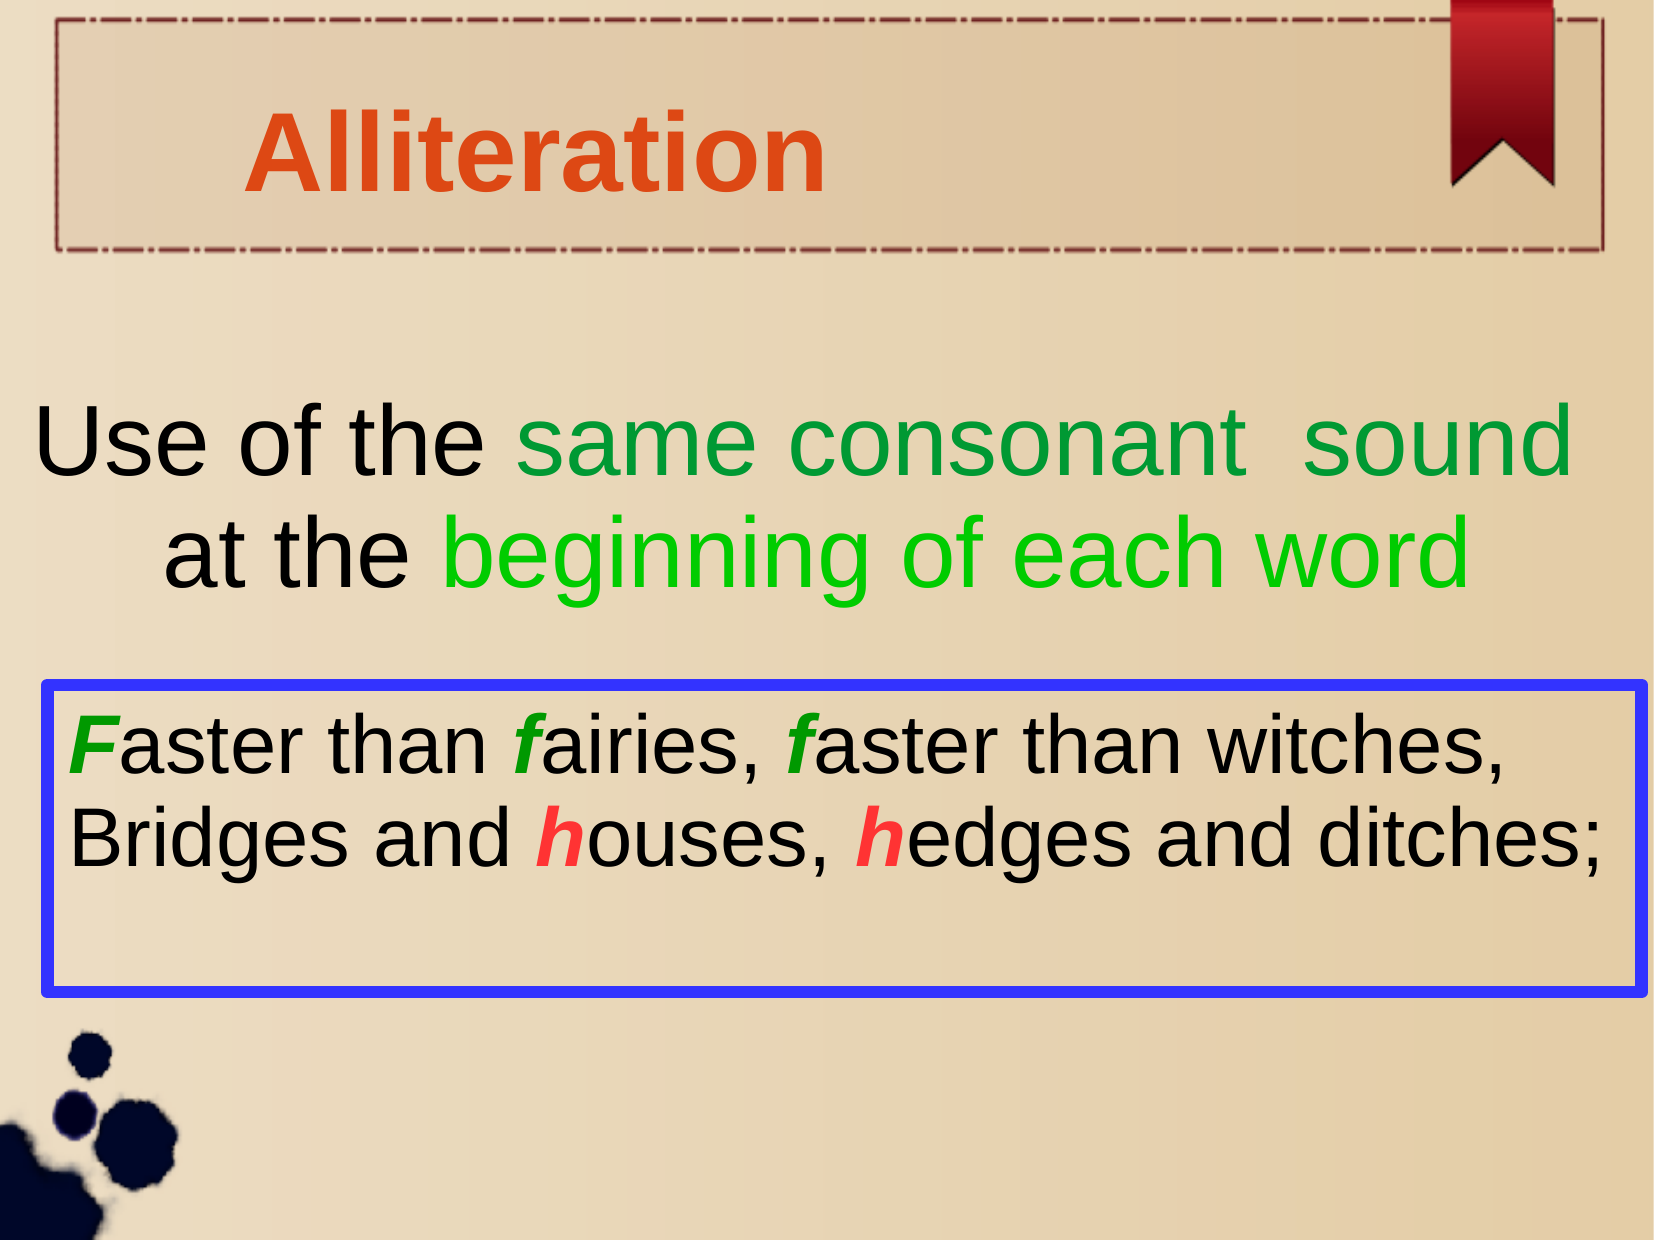

Alliteration
Use of the same consonant sound
at the beginning of each word
Faster than fairies, faster than witches,
Bridges and houses, hedges and ditches;